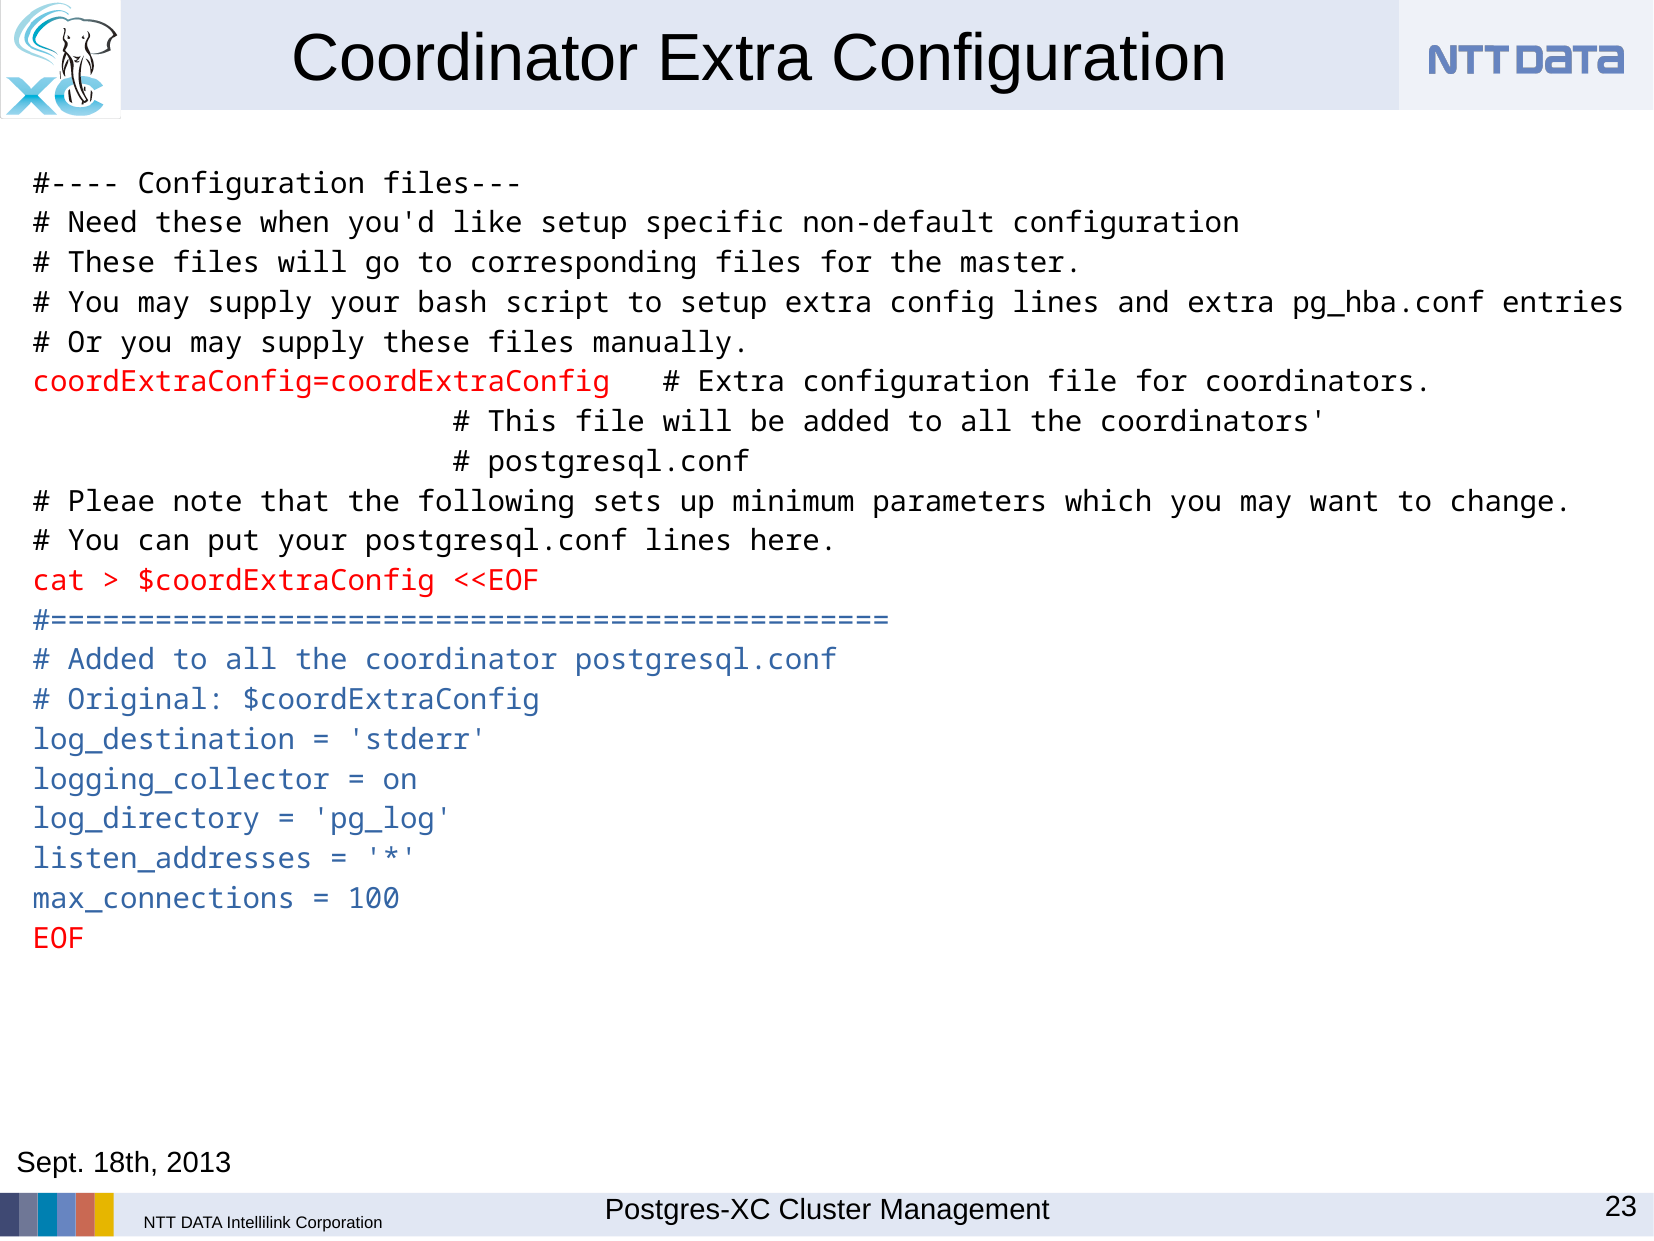

# Coordinator Extra Configuration
#---- Configuration files---
# Need these when you'd like setup specific non-default configuration
# These files will go to corresponding files for the master.
# You may supply your bash script to setup extra config lines and extra pg_hba.conf entries
# Or you may supply these files manually.
coordExtraConfig=coordExtraConfig # Extra configuration file for coordinators.
 # This file will be added to all the coordinators'
 # postgresql.conf
# Pleae note that the following sets up minimum parameters which you may want to change.
# You can put your postgresql.conf lines here.
cat > $coordExtraConfig <<EOF
#================================================
# Added to all the coordinator postgresql.conf
# Original: $coordExtraConfig
log_destination = 'stderr'
logging_collector = on
log_directory = 'pg_log'
listen_addresses = '*'
max_connections = 100
EOF
Sept. 18th, 2013
23
Postgres-XC Cluster Management